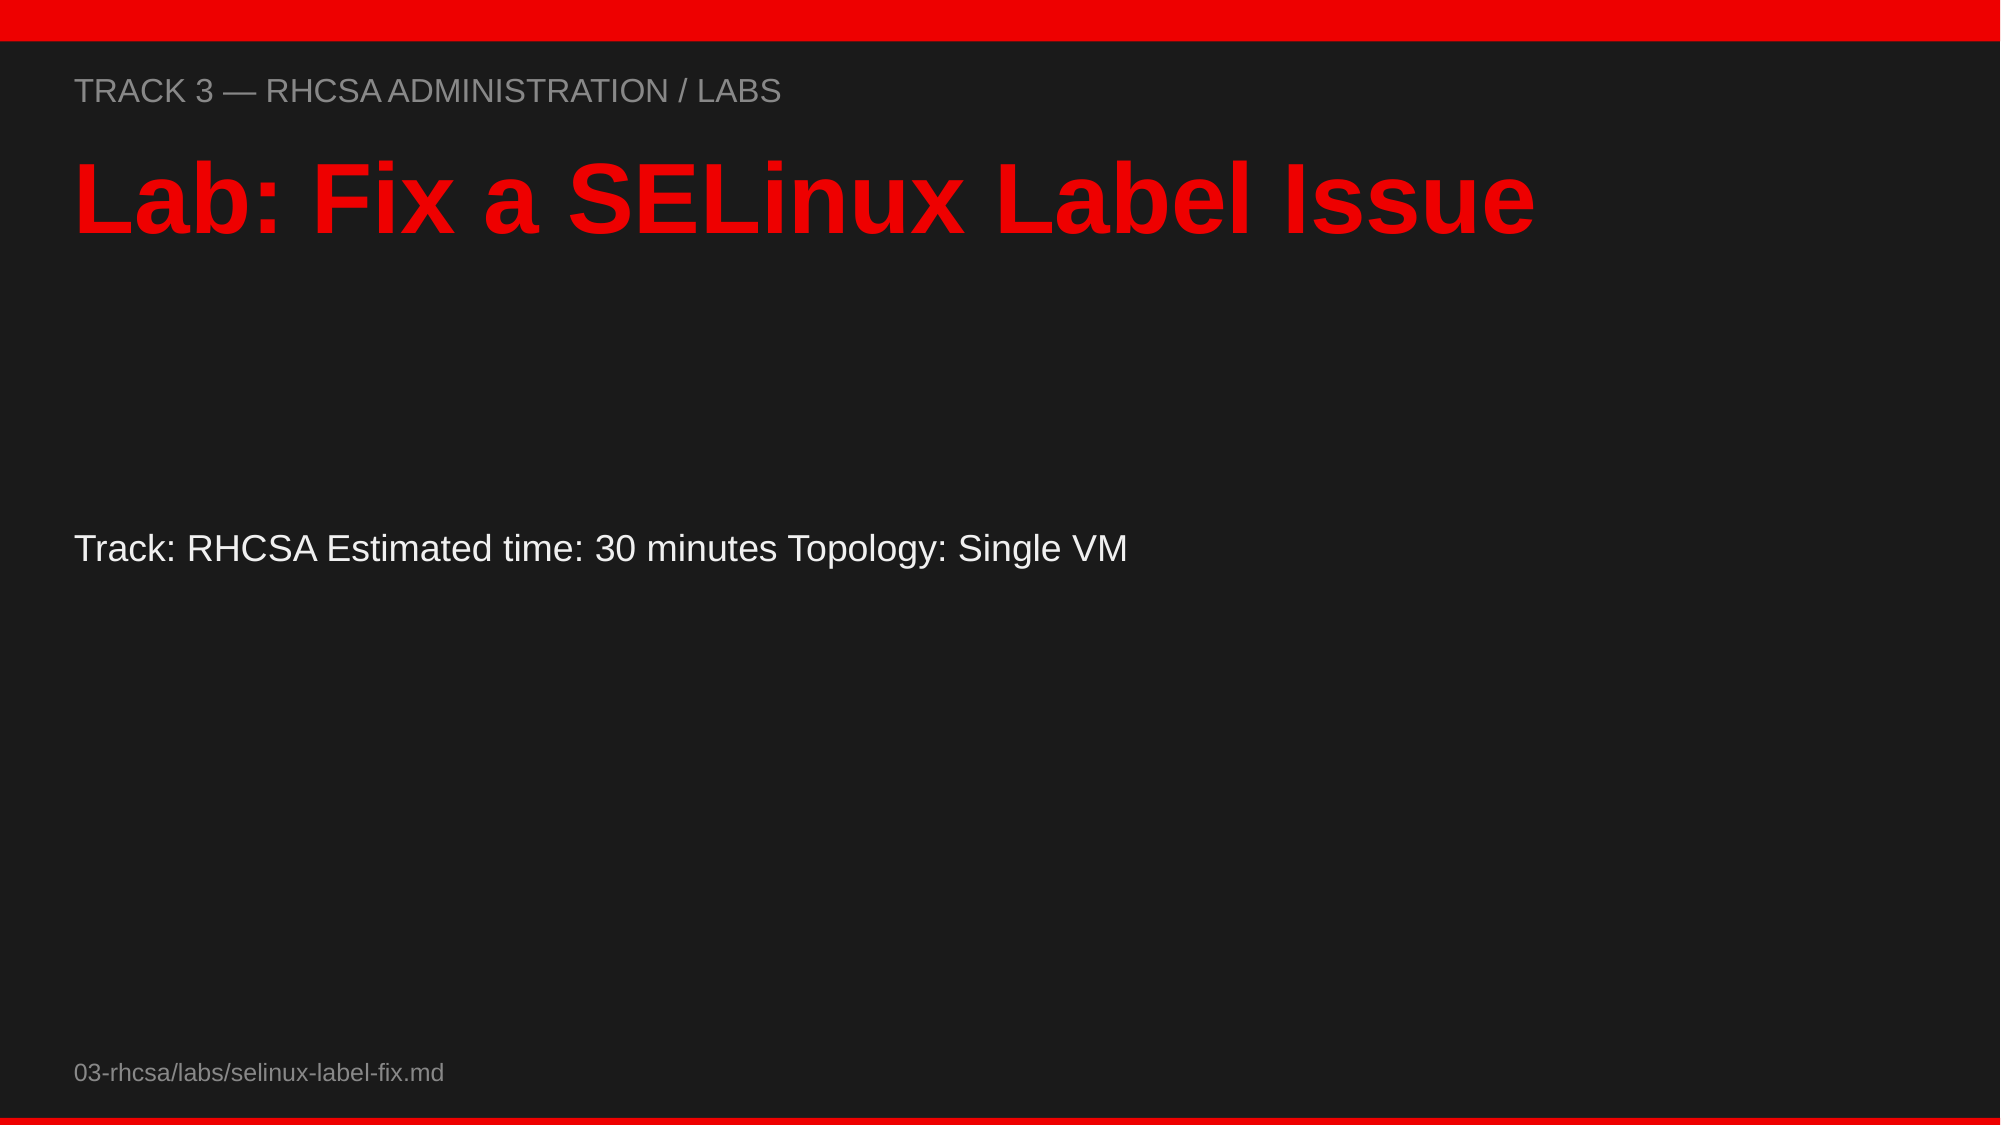

TRACK 3 — RHCSA ADMINISTRATION / LABS
Lab: Fix a SELinux Label Issue
Track: RHCSA Estimated time: 30 minutes Topology: Single VM
03-rhcsa/labs/selinux-label-fix.md